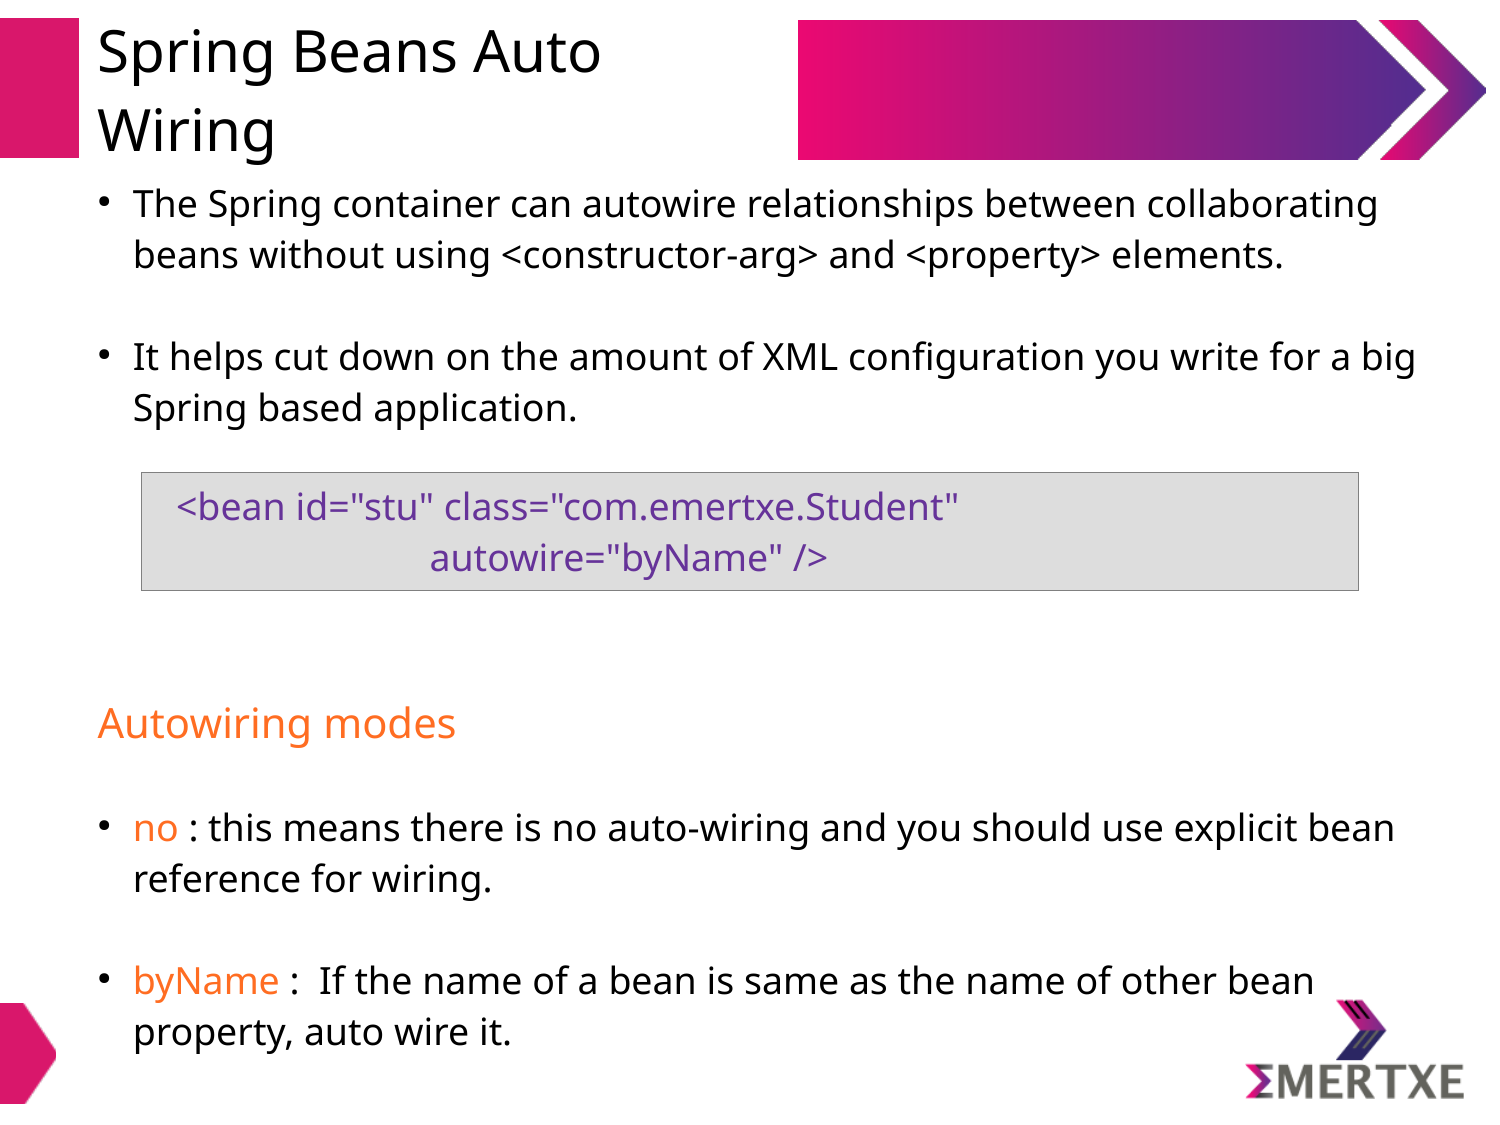

Spring Beans Auto Wiring
The Spring container can autowire relationships between collaborating beans without using <constructor-arg> and <property> elements.
It helps cut down on the amount of XML configuration you write for a big Spring based application.
Autowiring modes
no : this means there is no auto-wiring and you should use explicit bean reference for wiring.
byName : If the name of a bean is same as the name of other bean property, auto wire it.
 <bean id="stu" class="com.emertxe.Student"
 autowire="byName" />